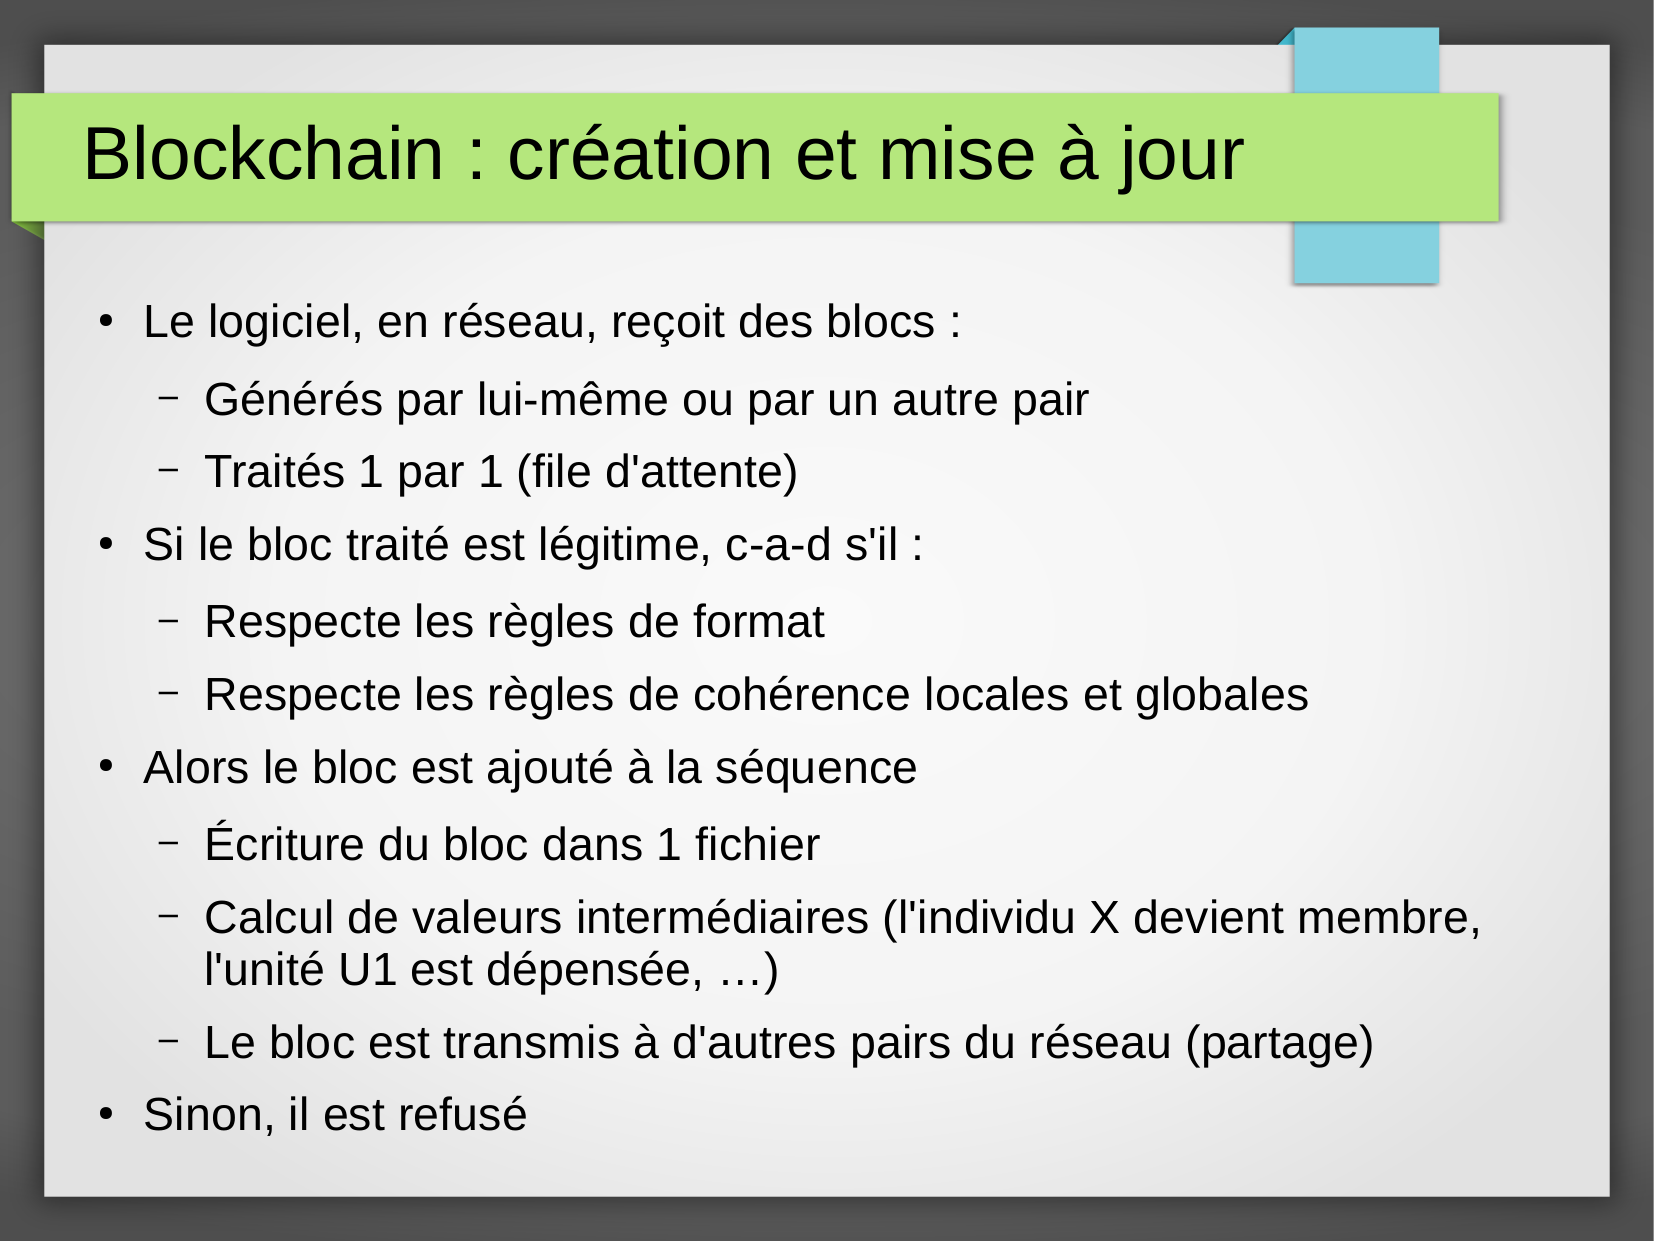

# Blockchain : création et mise à jour
Le logiciel, en réseau, reçoit des blocs :
Générés par lui-même ou par un autre pair
Traités 1 par 1 (file d'attente)
Si le bloc traité est légitime, c-a-d s'il :
Respecte les règles de format
Respecte les règles de cohérence locales et globales
Alors le bloc est ajouté à la séquence
Écriture du bloc dans 1 fichier
Calcul de valeurs intermédiaires (l'individu X devient membre, l'unité U1 est dépensée, …)
Le bloc est transmis à d'autres pairs du réseau (partage)
Sinon, il est refusé